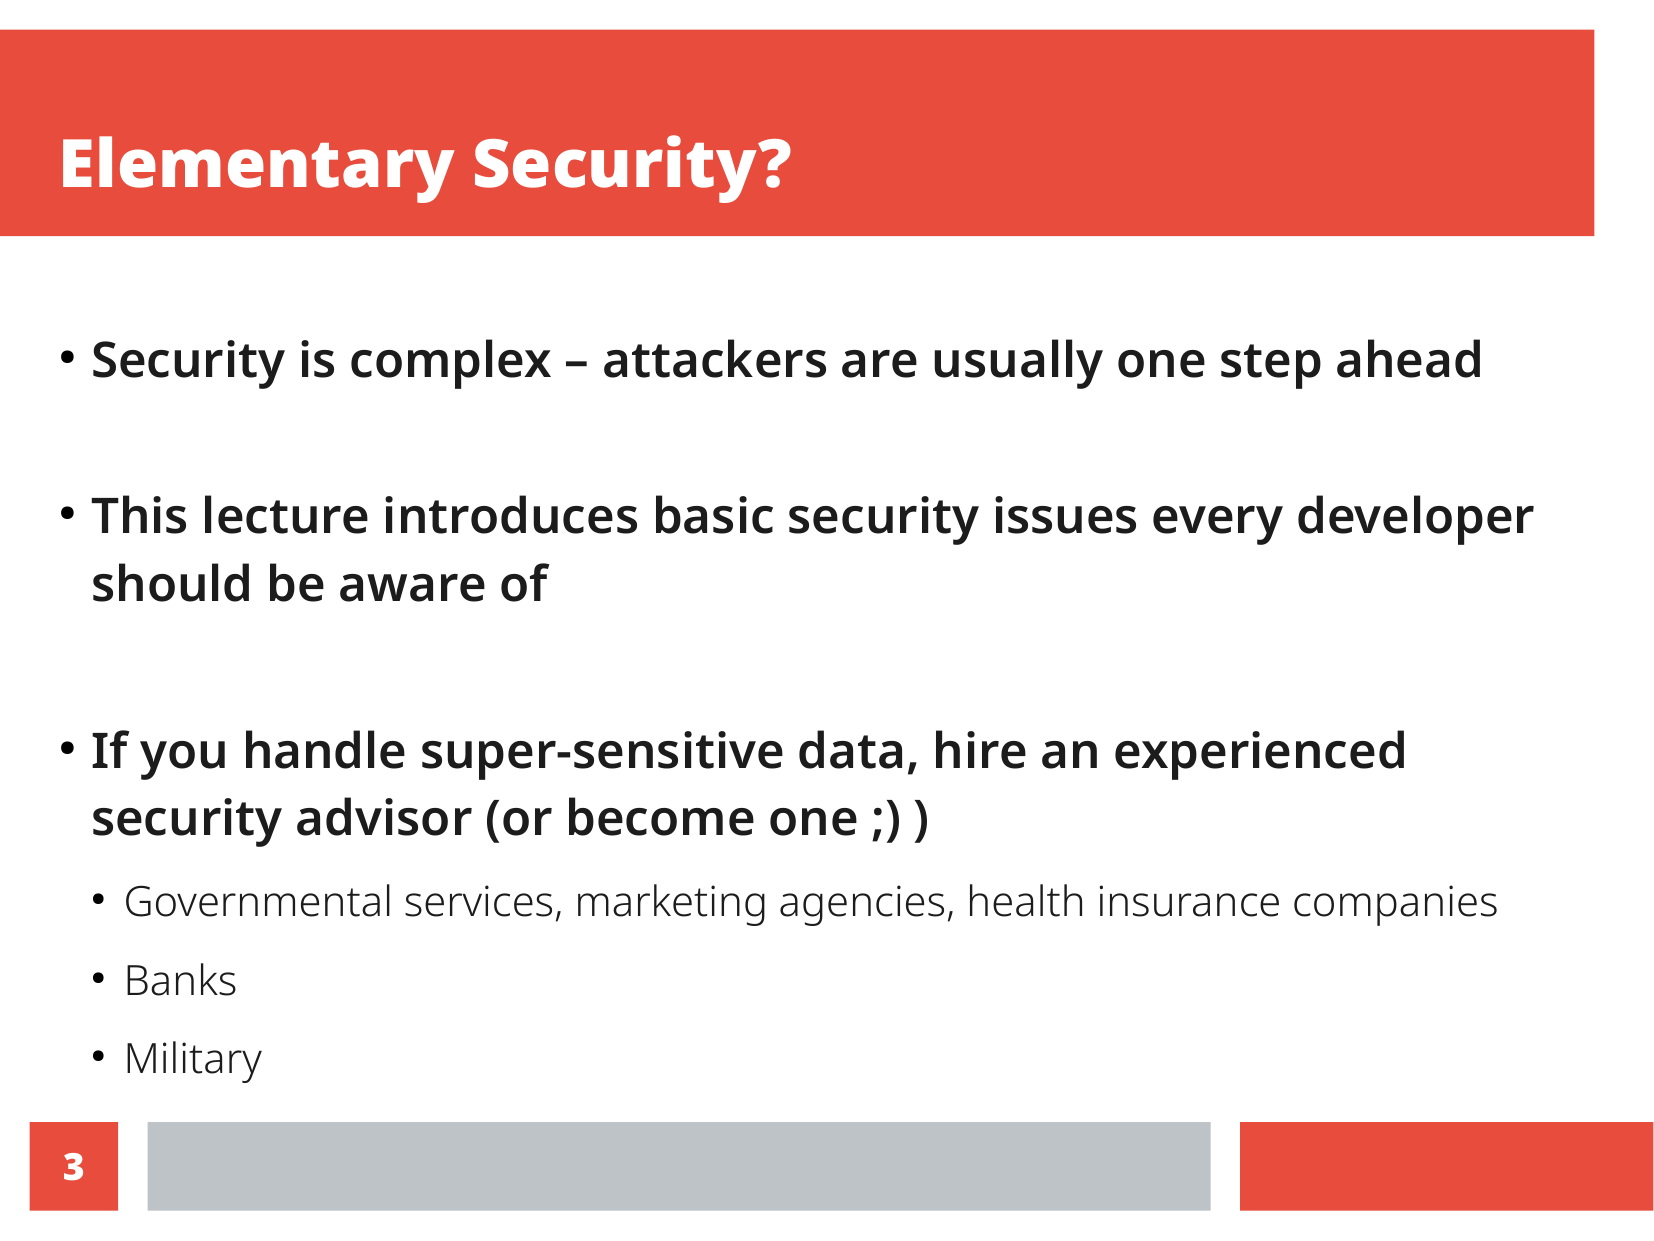

# Elementary Security?
Security is complex – attackers are usually one step ahead
This lecture introduces basic security issues every developer should be aware of
If you handle super-sensitive data, hire an experienced security advisor (or become one ;) )
Governmental services, marketing agencies, health insurance companies
Banks
Military
3